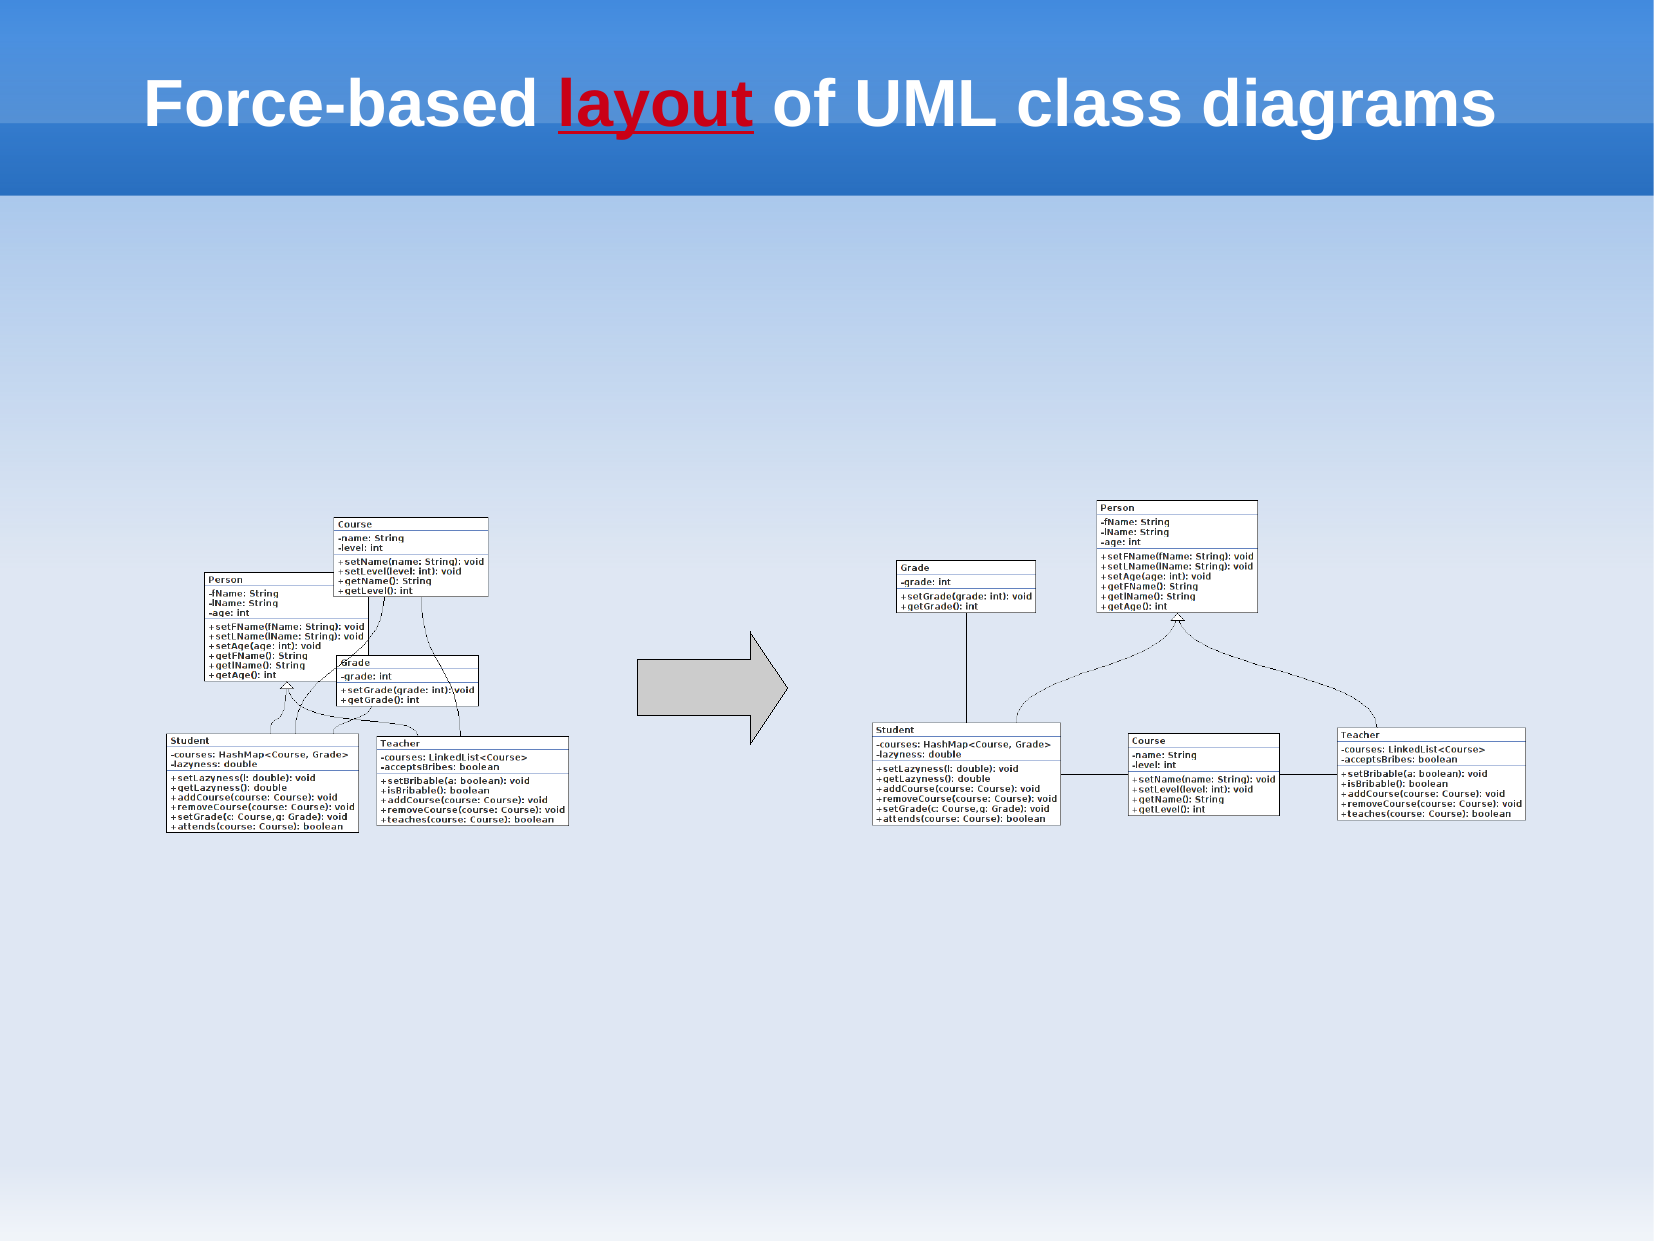

# Force-based layout of UML class diagrams